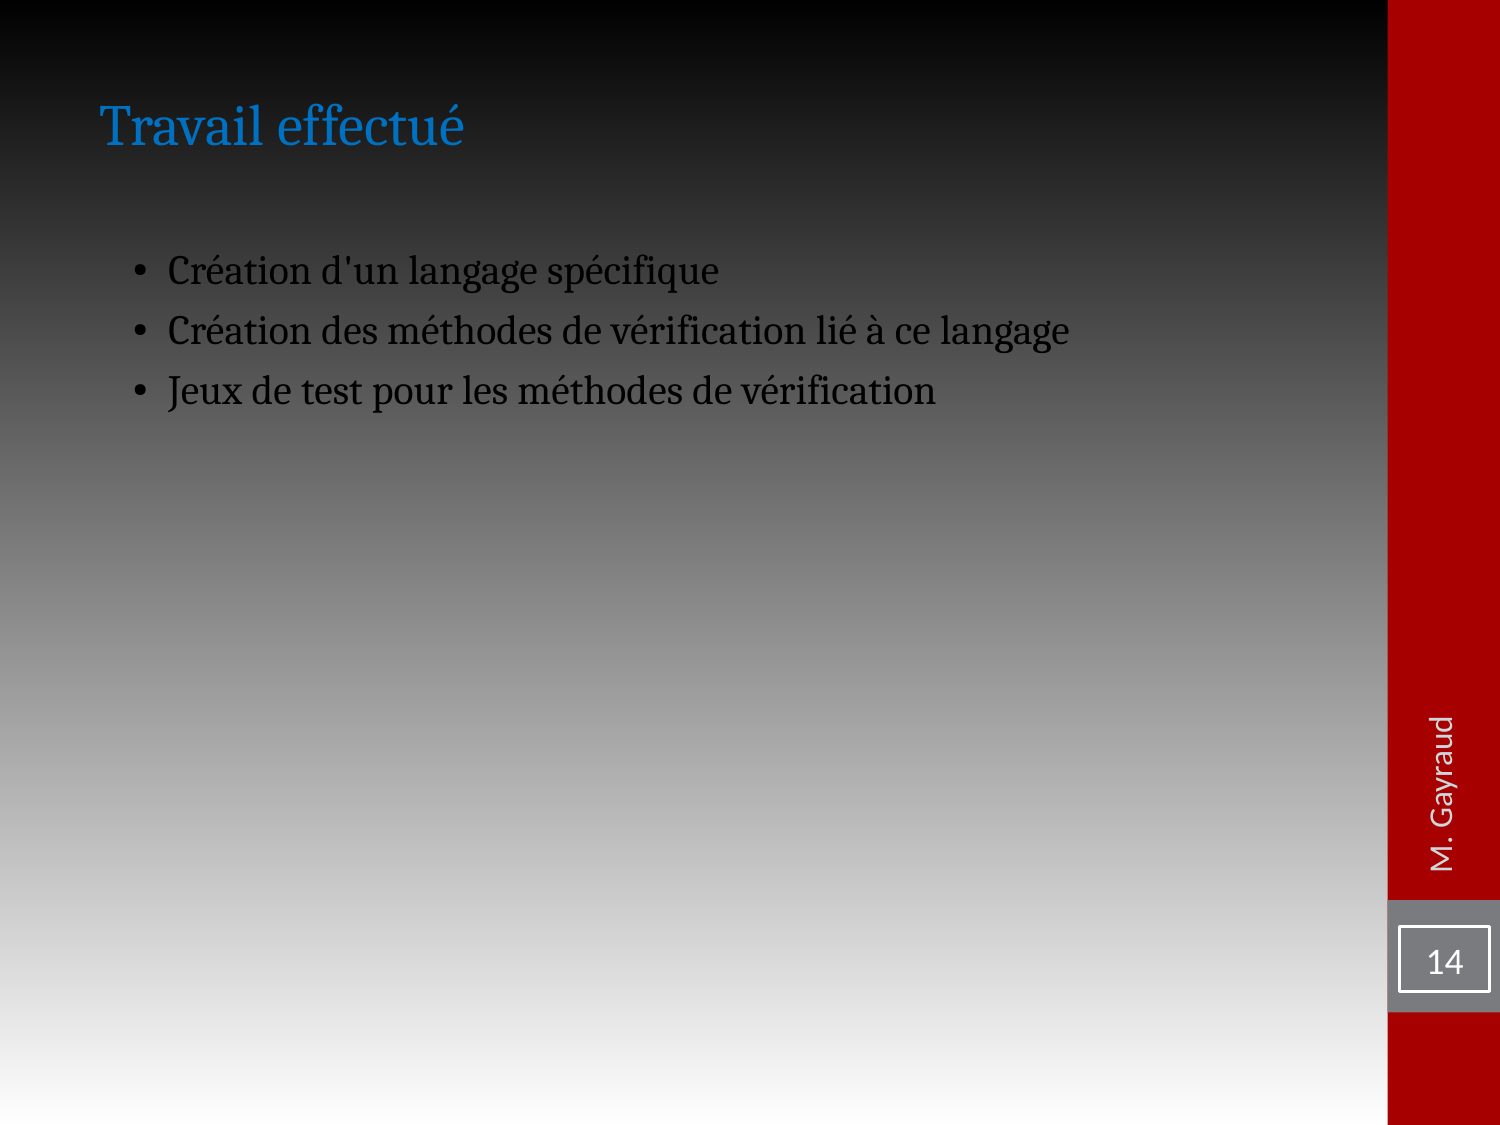

# Travail effectué
Création d'un langage spécifique
Création des méthodes de vérification lié à ce langage
Jeux de test pour les méthodes de vérification
M. Gayraud